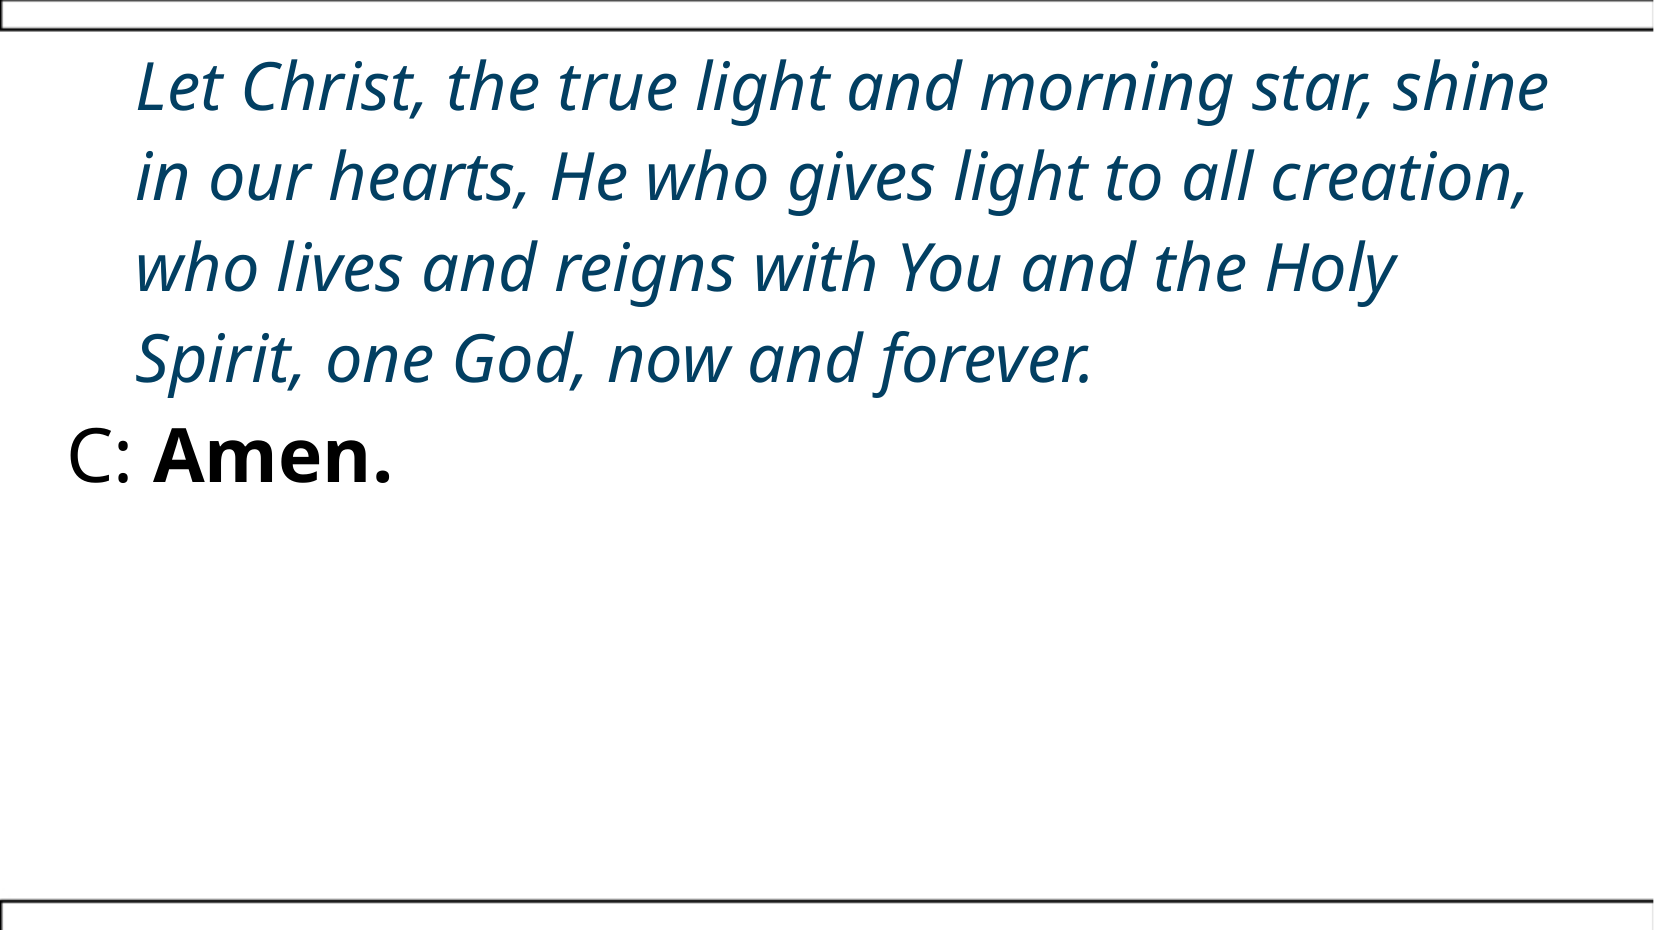

Let Christ, the true light and morning star, shine
 in our hearts, He who gives light to all creation,
 who lives and reigns with You and the Holy
 Spirit, one God, now and forever.
C: Amen.